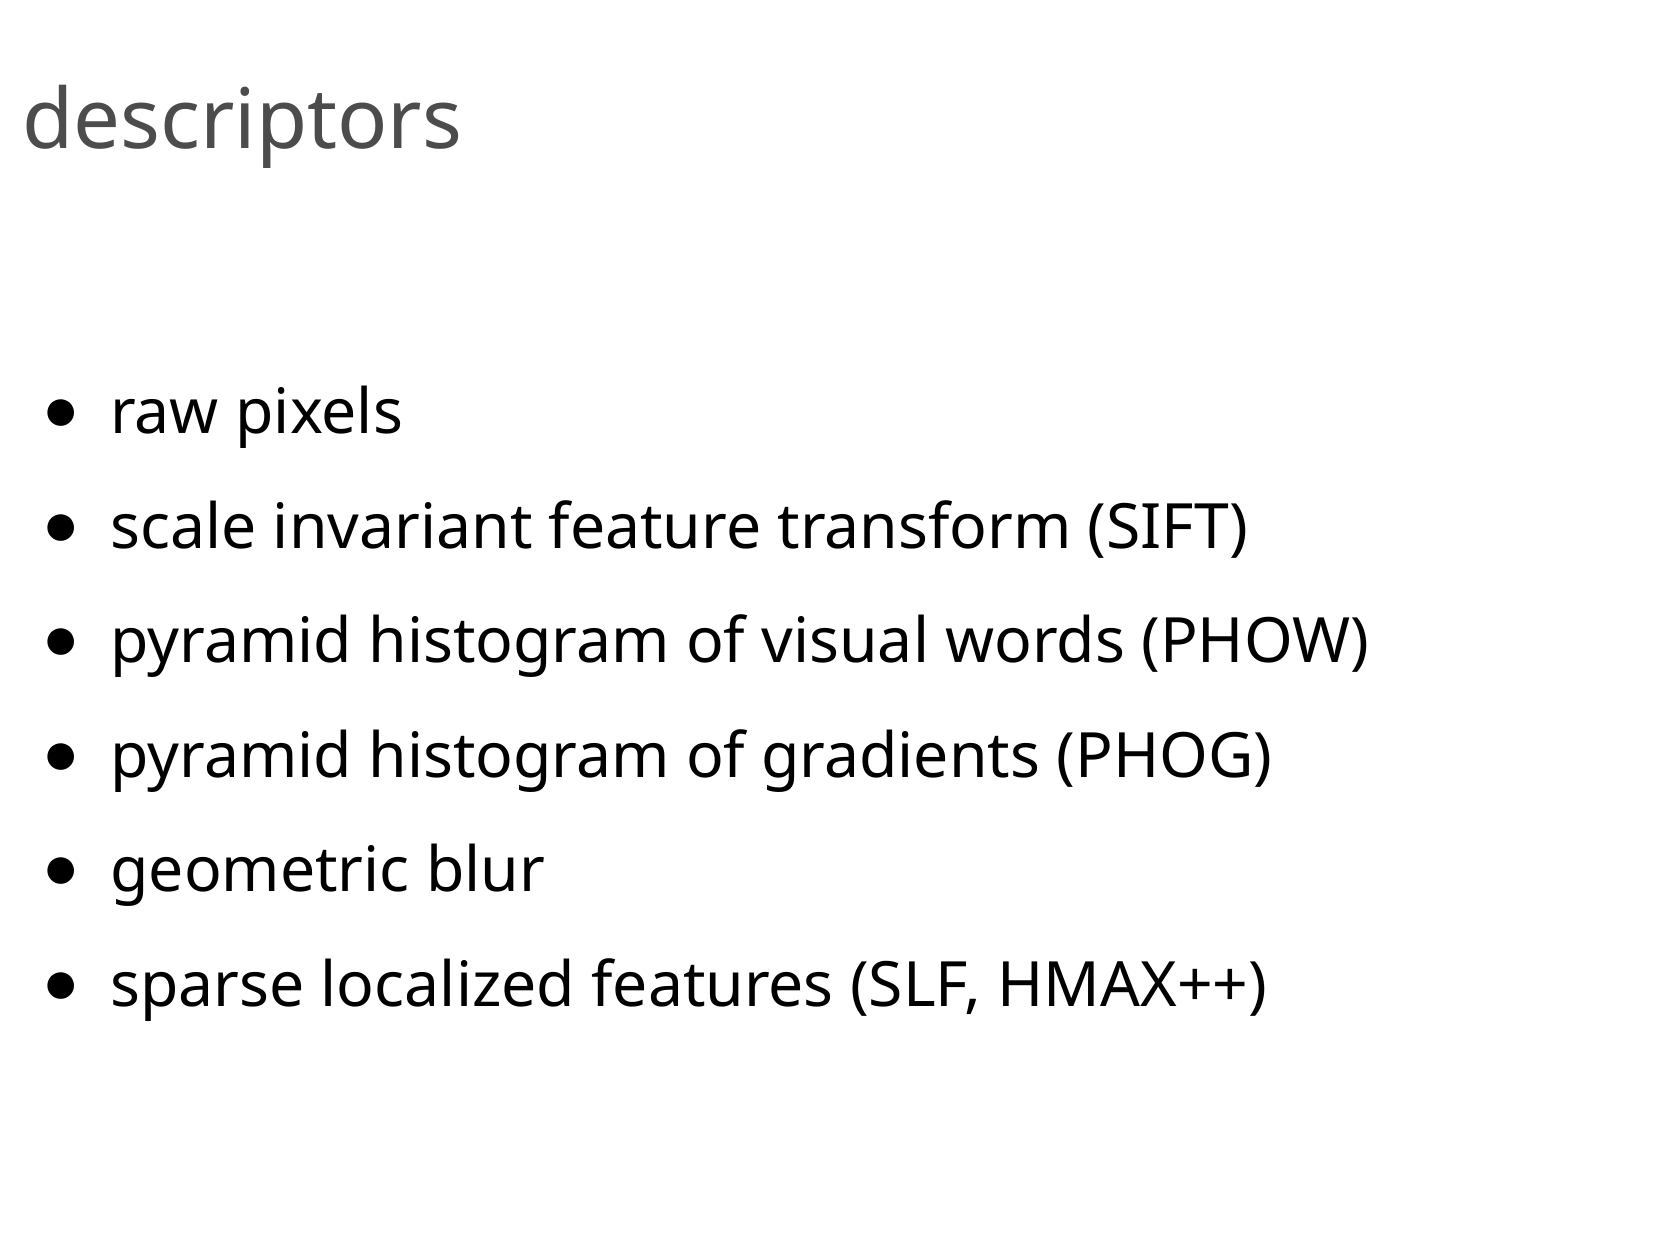

# descriptors
raw pixels
scale invariant feature transform (SIFT)
pyramid histogram of visual words (PHOW)
pyramid histogram of gradients (PHOG)
geometric blur
sparse localized features (SLF, HMAX++)